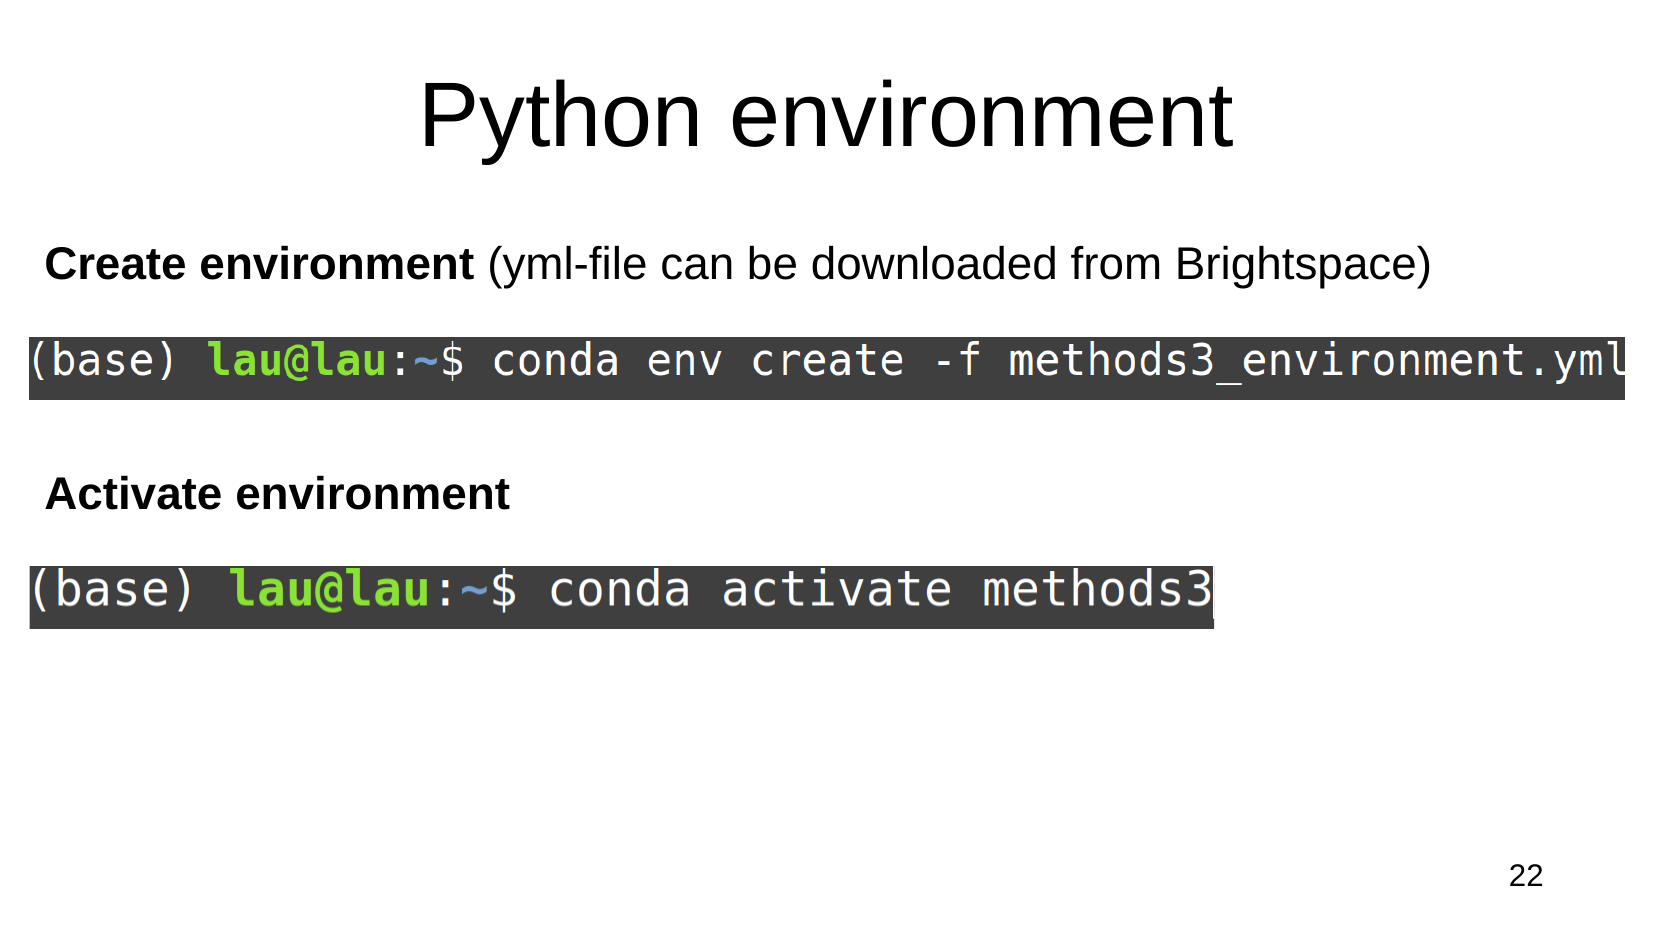

# Python environment
Create environment (yml-file can be downloaded from Brightspace)
Activate environment